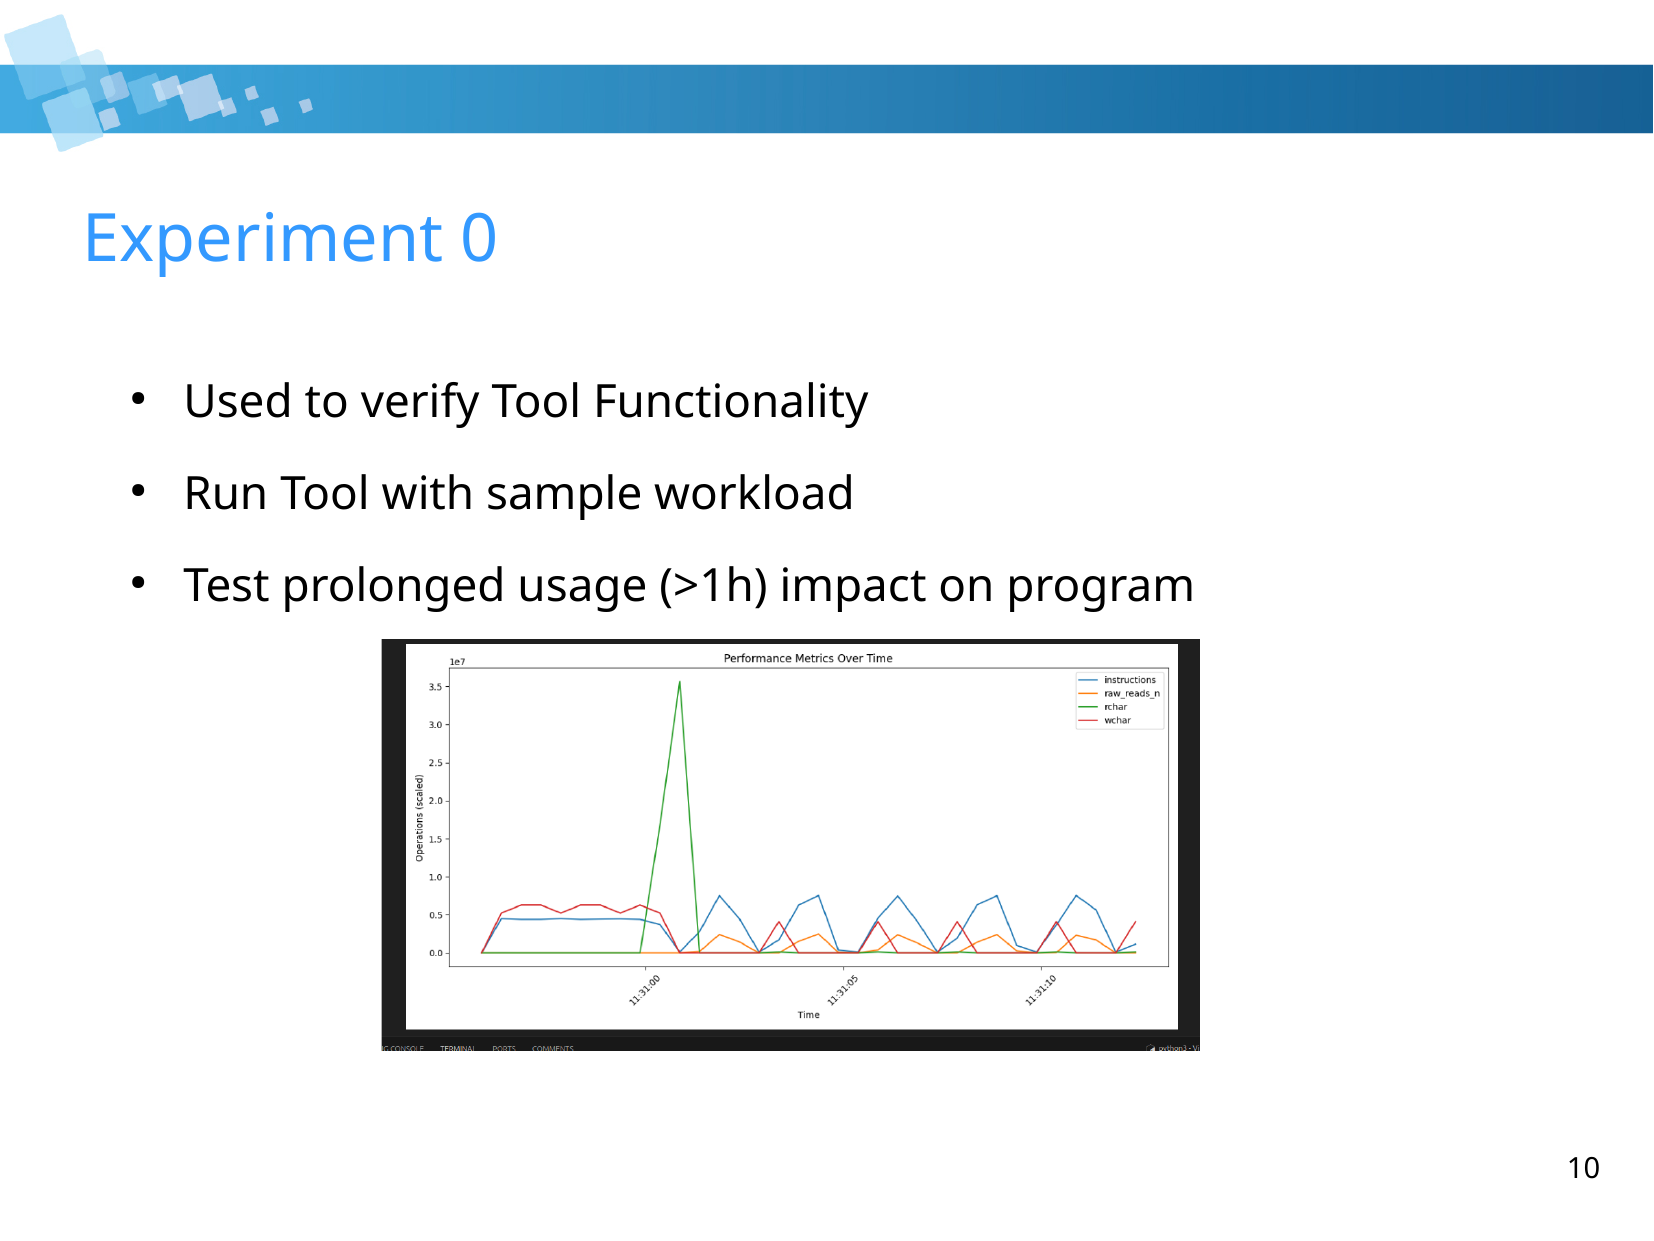

# Experiment 0
Used to verify Tool Functionality
Run Tool with sample workload
Test prolonged usage (>1h) impact on program
10